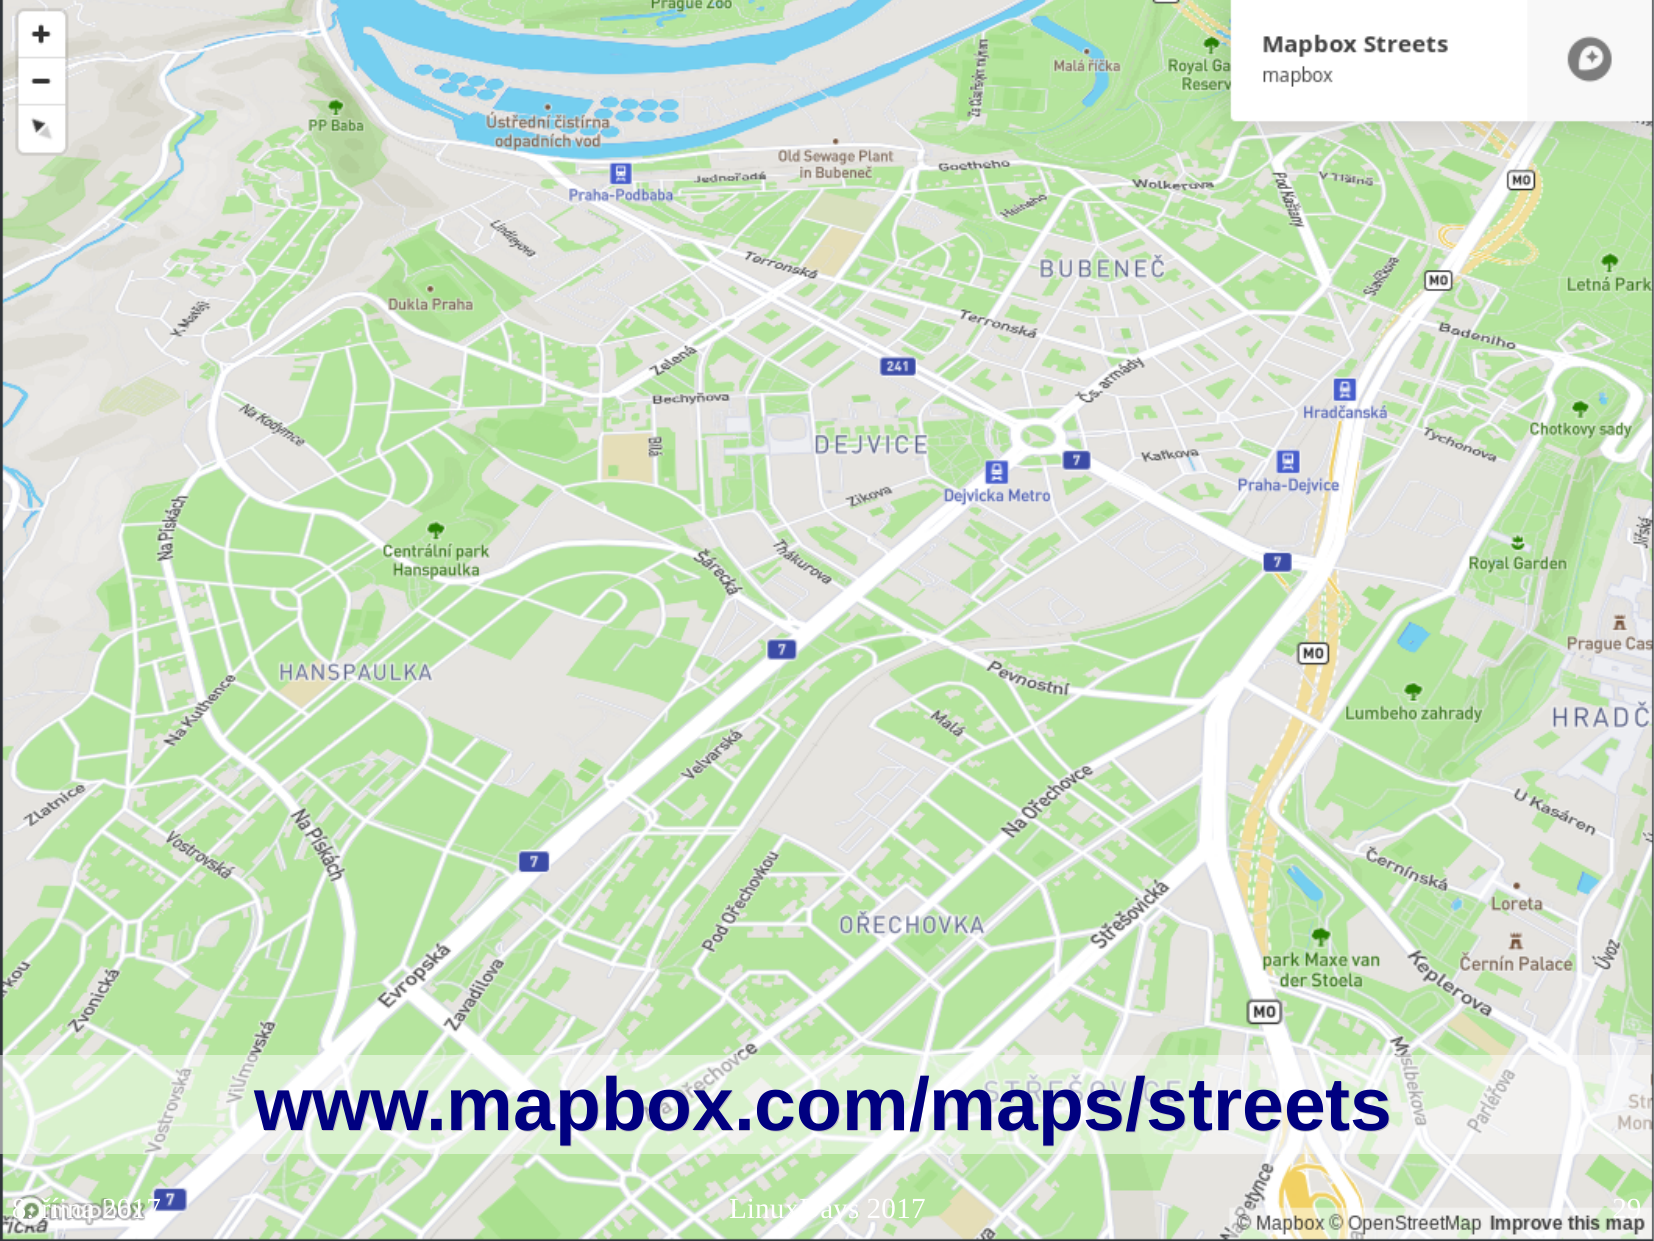

www.mapbox.com/maps/streets
18. listopadu 2015
Marián Kyral - GISday 2015, Praha
29